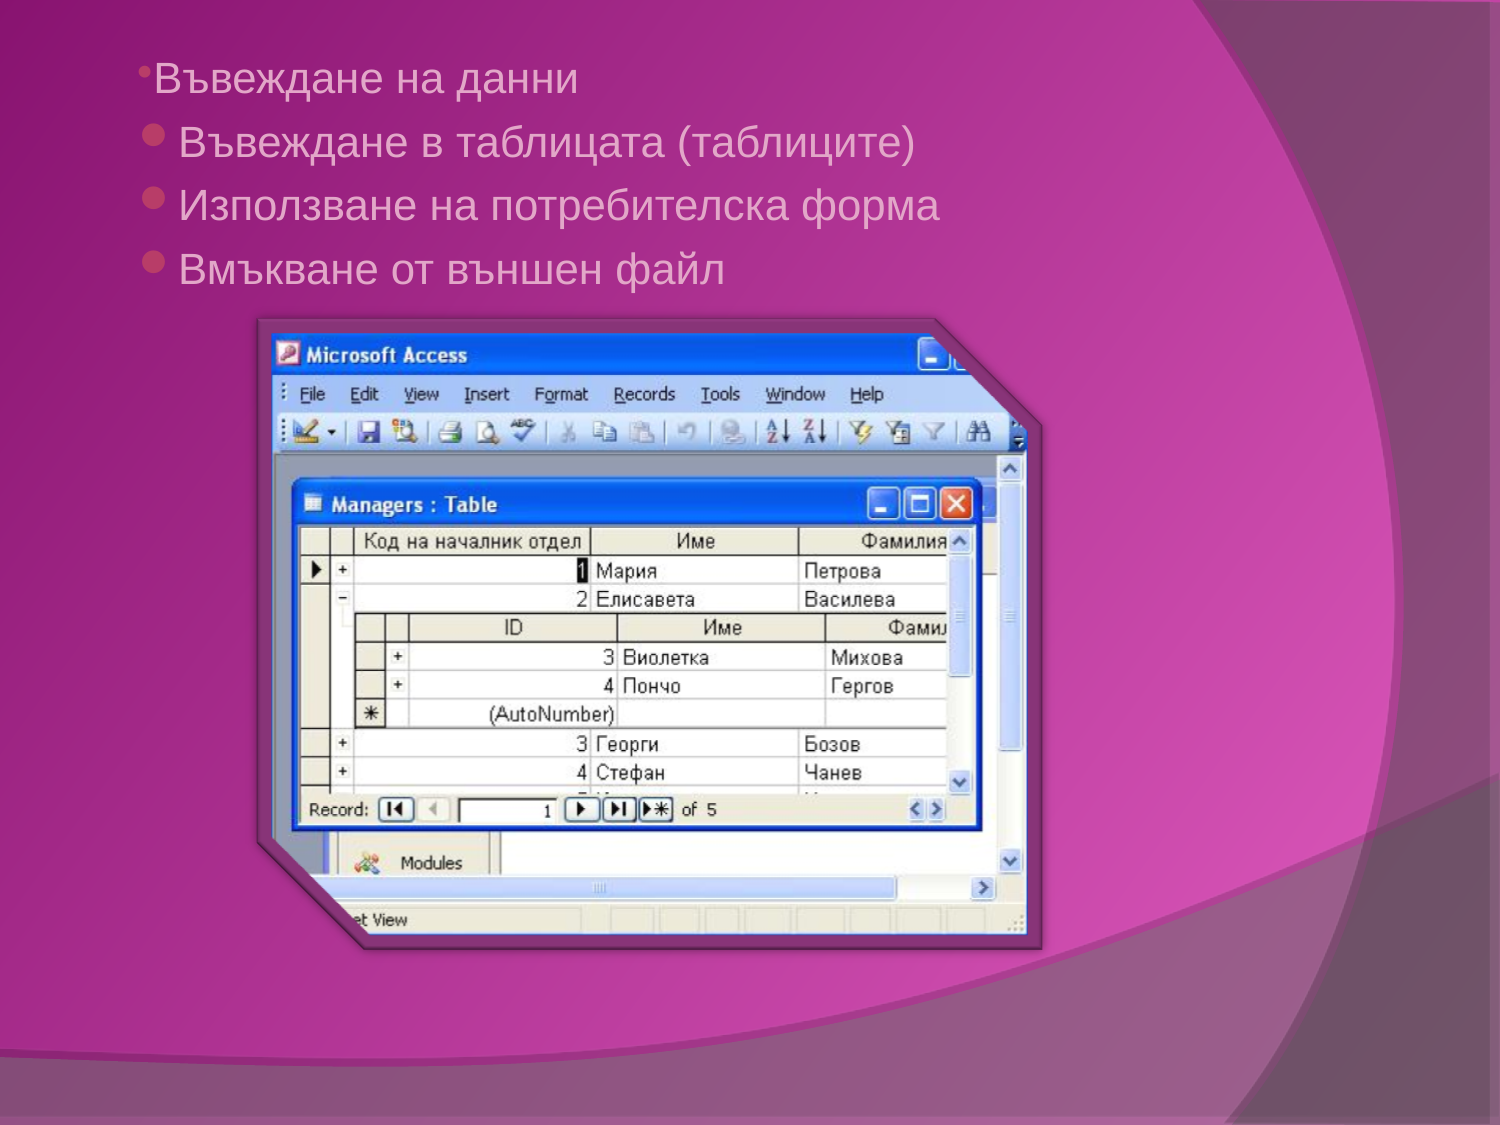

# Въвеждане на данни
Въвеждане в таблицата (таблиците)
Използване на потребителска форма
Вмъкване от външен файл